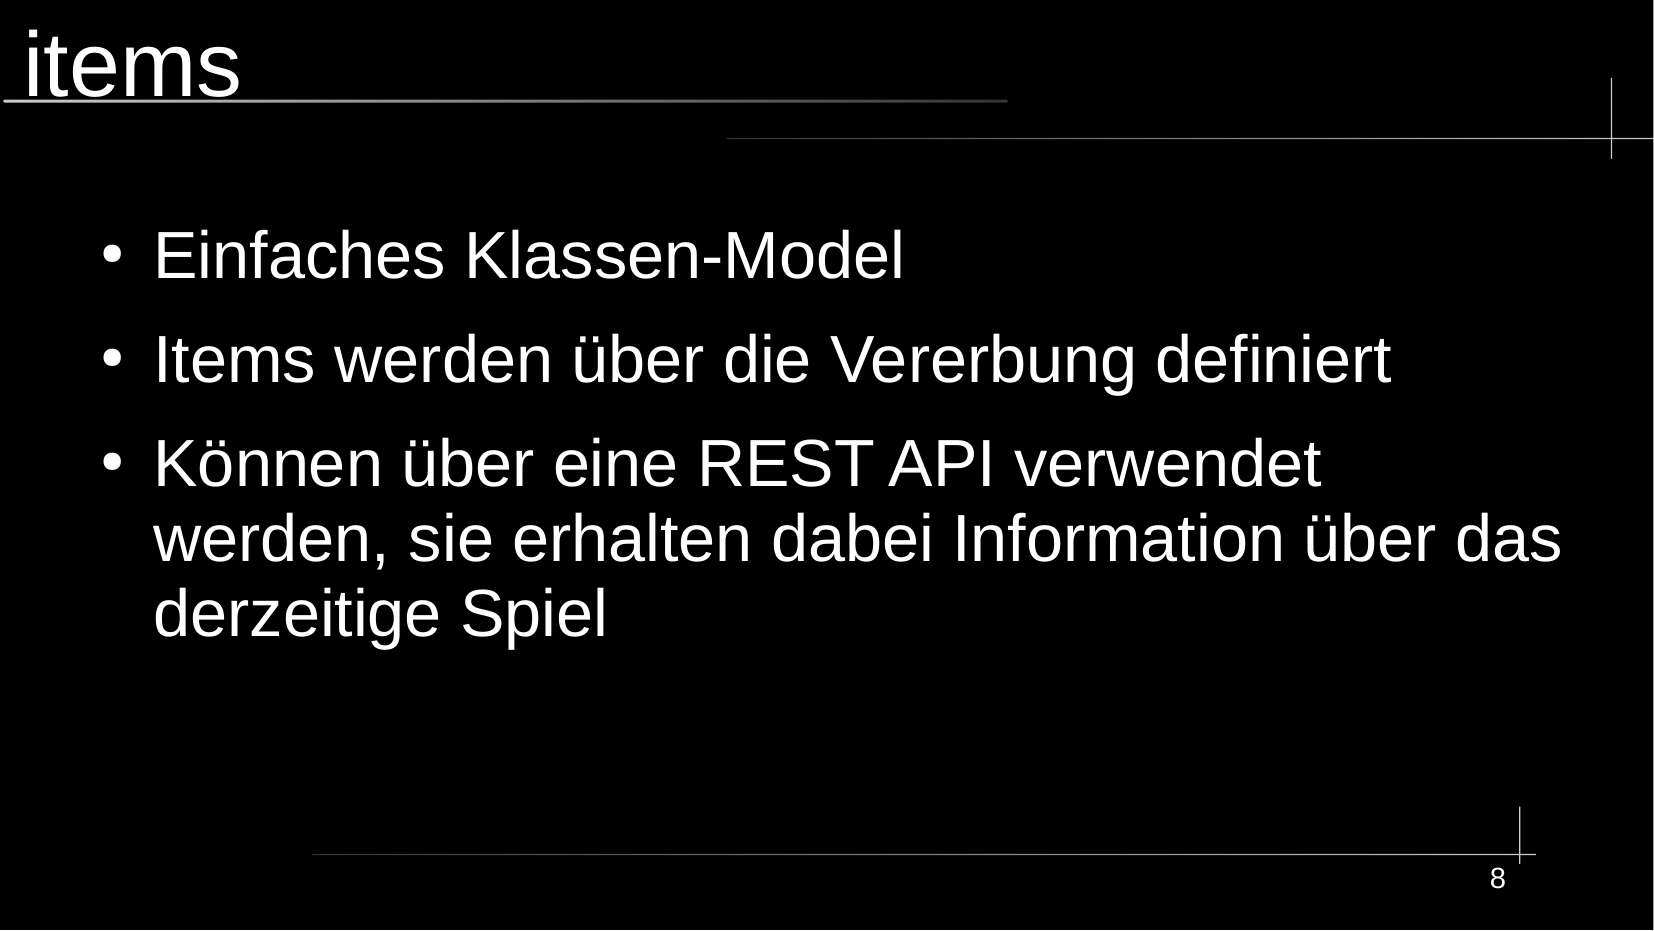

# items
Einfaches Klassen-Model
Items werden über die Vererbung definiert
Können über eine REST API verwendet werden, sie erhalten dabei Information über das derzeitige Spiel
8